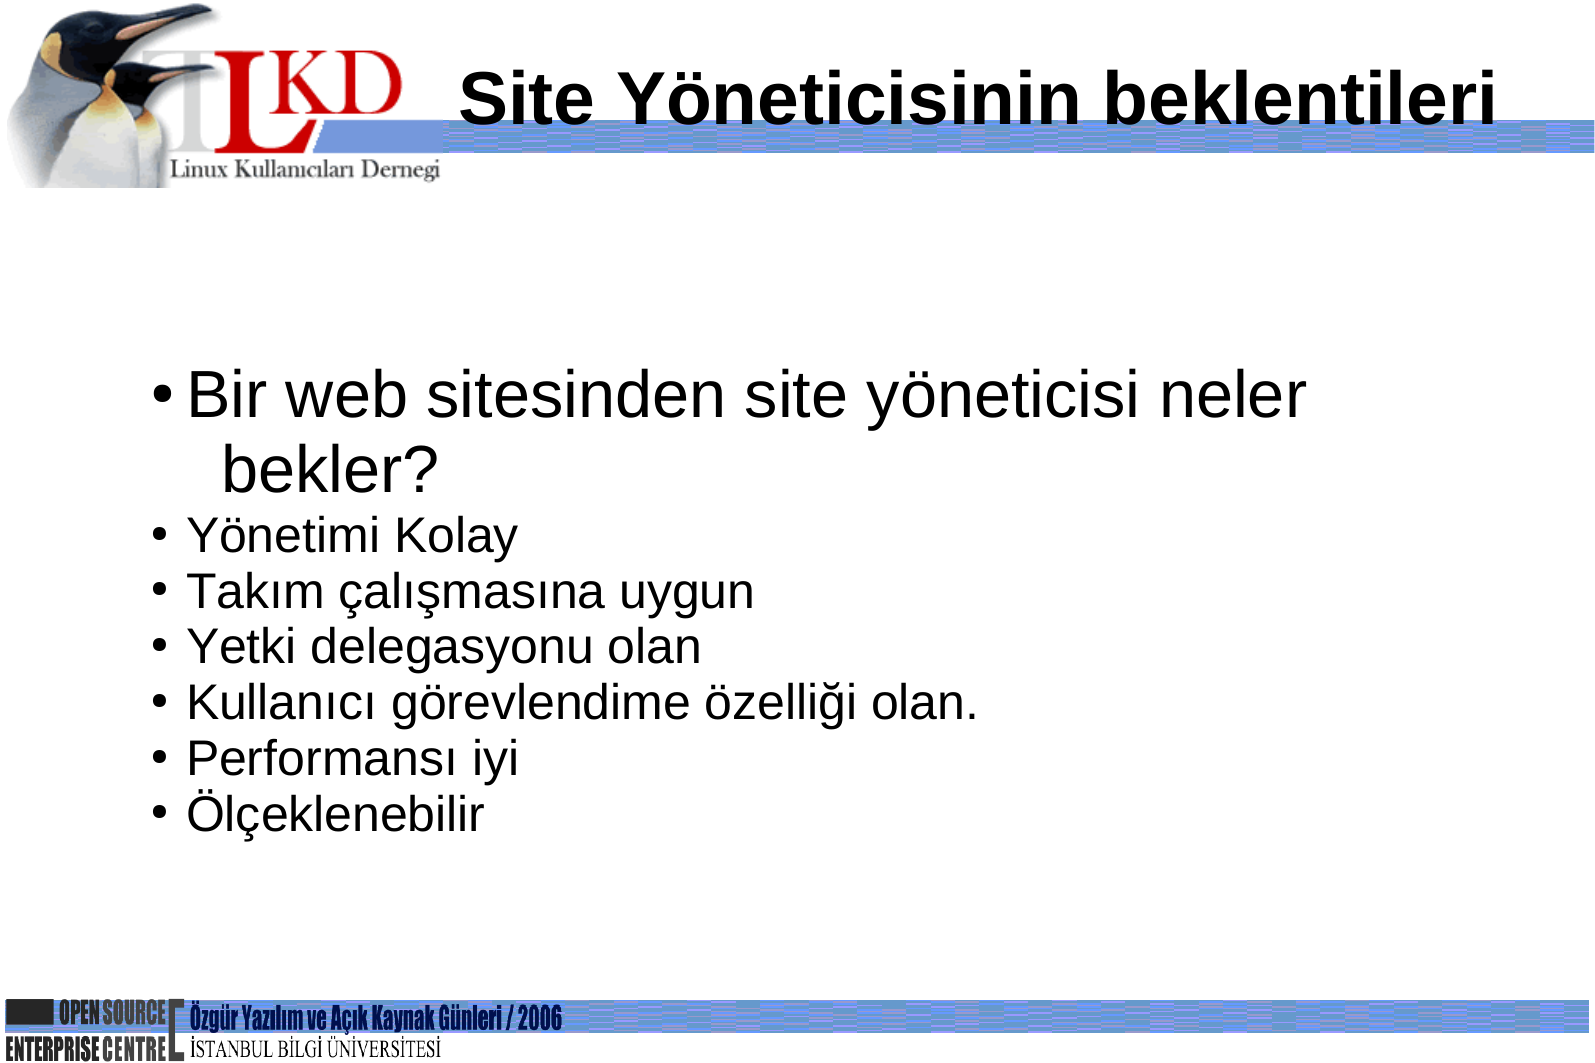

# Site Yöneticisinin beklentileri
Bir web sitesinden site yöneticisi neler bekler?
Yönetimi Kolay
Takım çalışmasına uygun
Yetki delegasyonu olan
Kullanıcı görevlendime özelliği olan.
Performansı iyi
Ölçeklenebilir